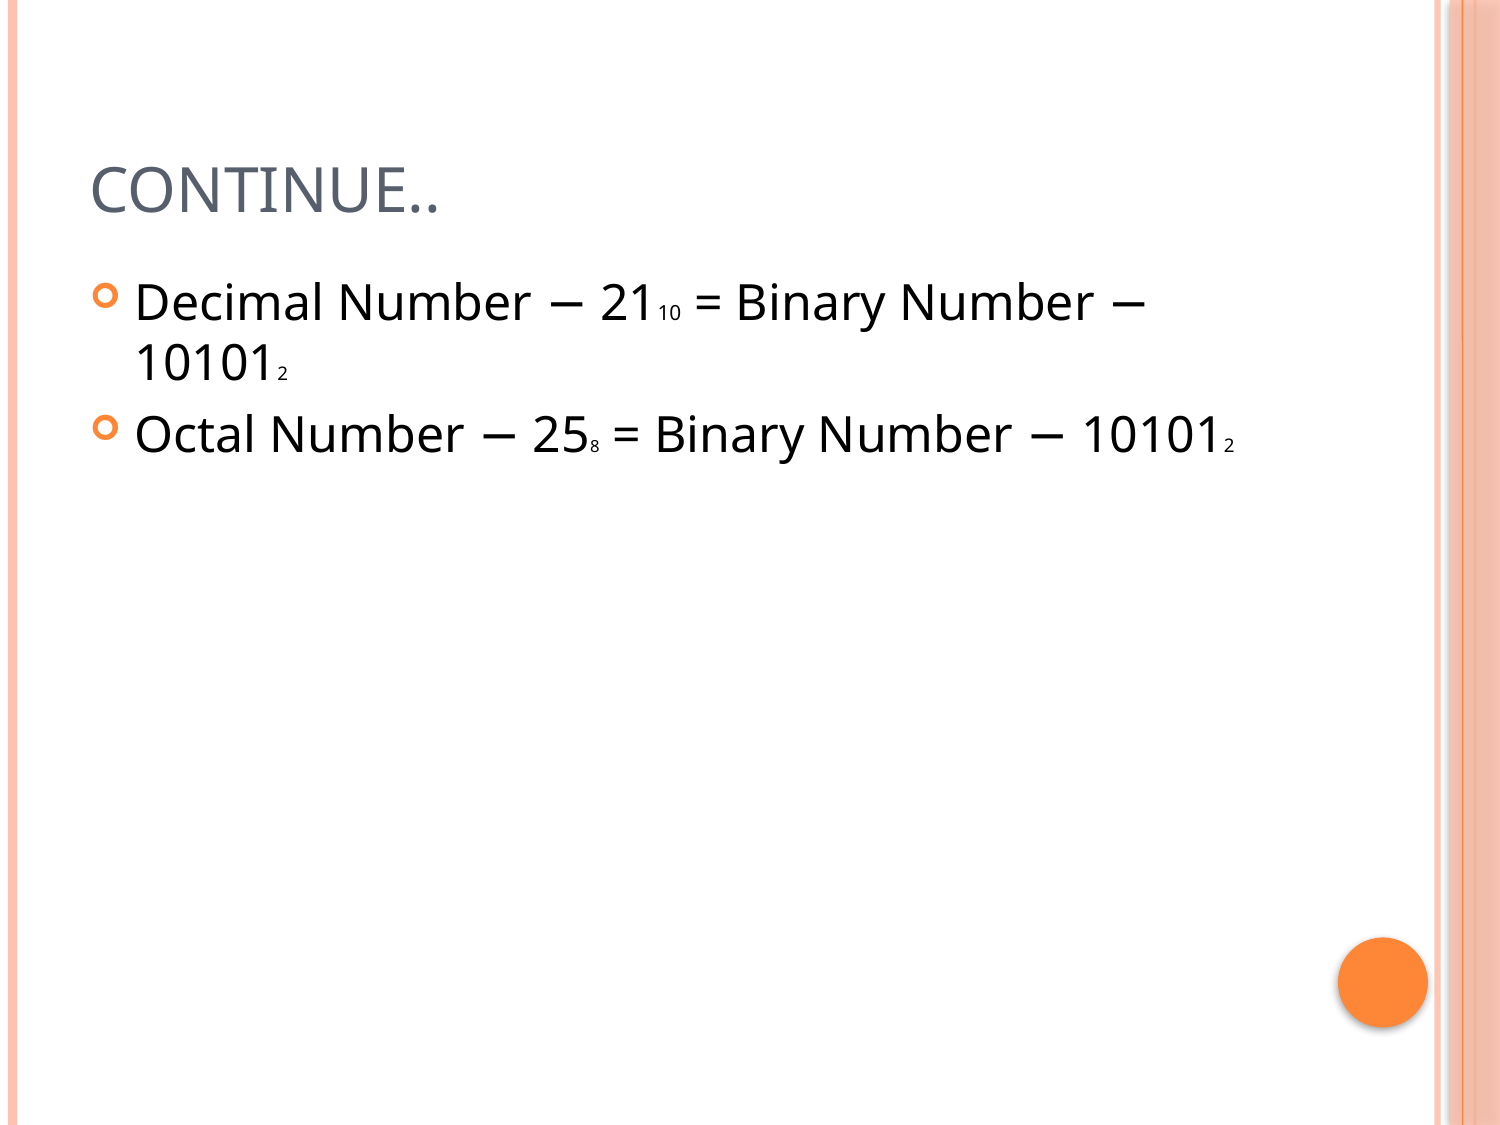

# Continue..
Decimal Number − 2110 = Binary Number − 101012
Octal Number − 258 = Binary Number − 101012